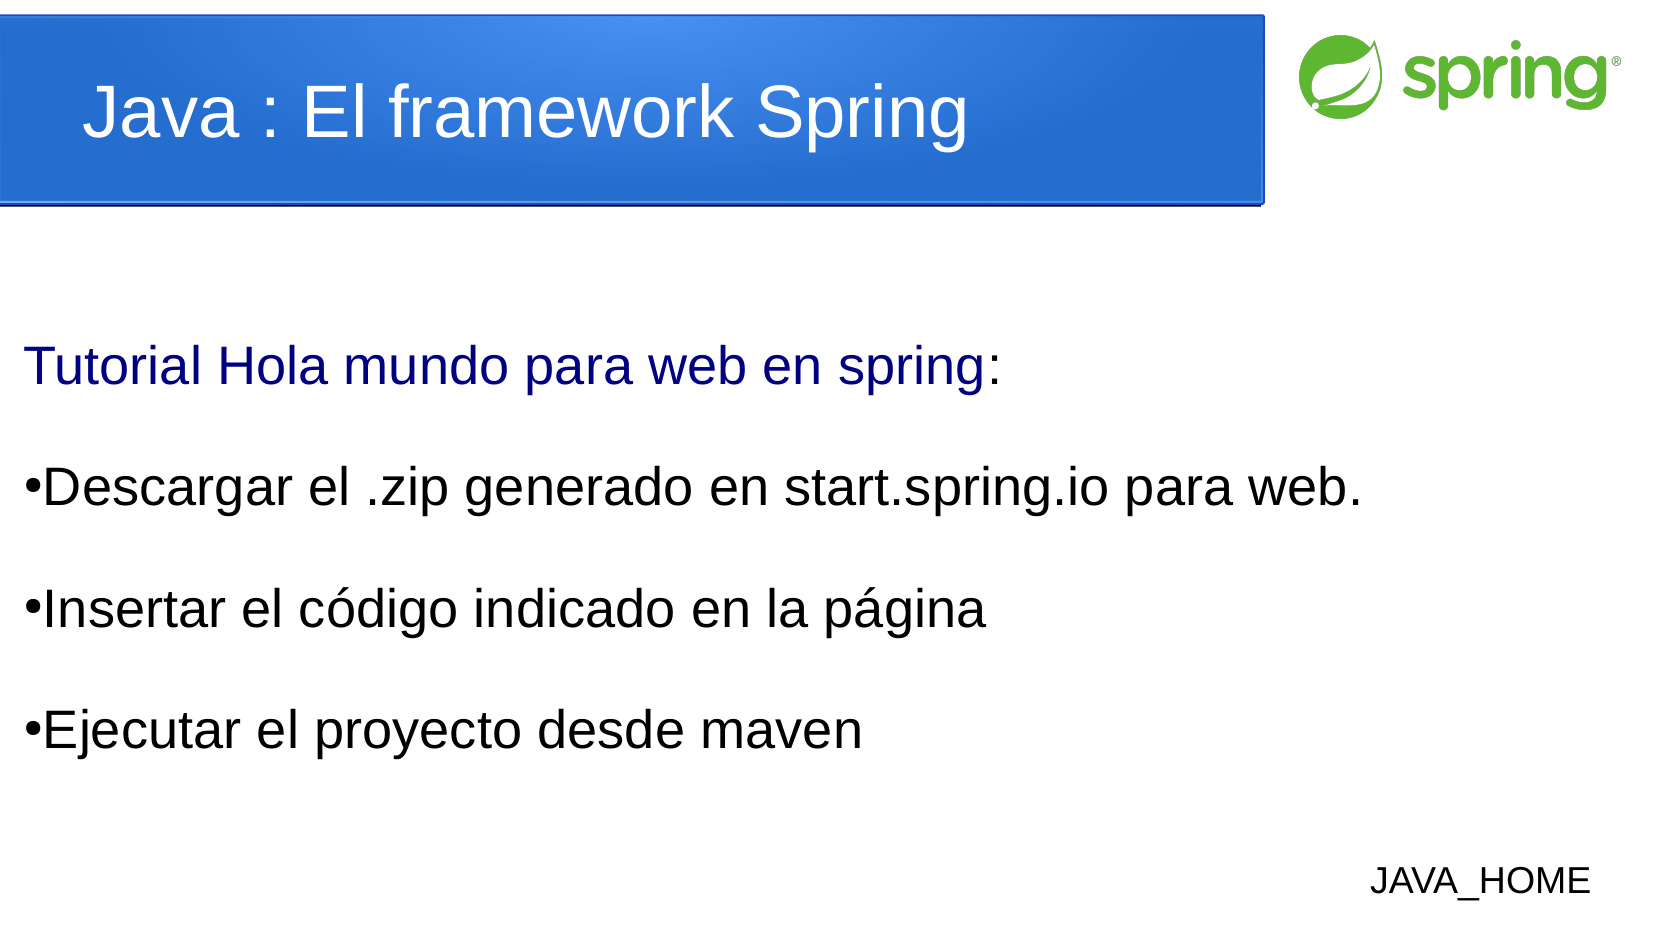

# Java : El framework Spring
Tutorial Hola mundo para web en spring:
Descargar el .zip generado en start.spring.io para web.
Insertar el código indicado en la página
Ejecutar el proyecto desde maven
 JAVA_HOME